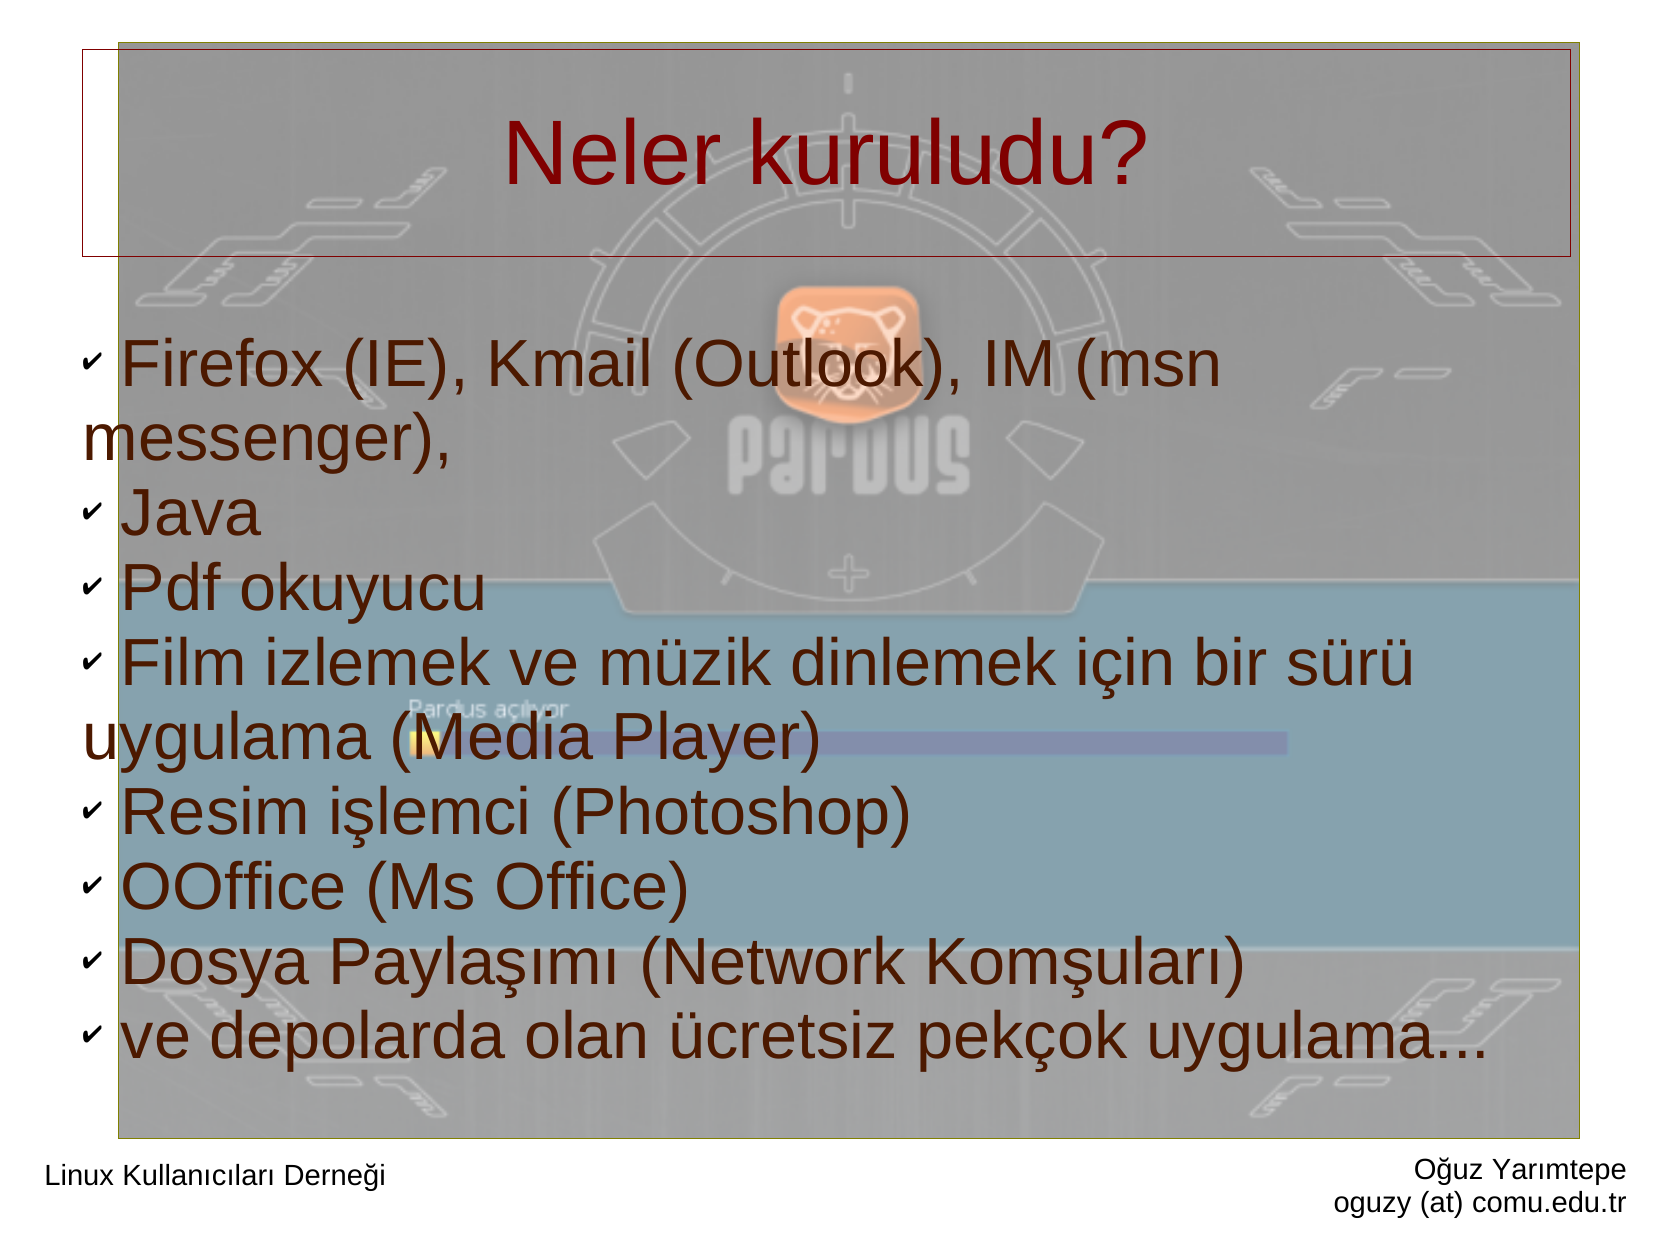

# Neler kuruludu?
 Firefox (IE), Kmail (Outlook), IM (msn messenger),
 Java
 Pdf okuyucu
 Film izlemek ve müzik dinlemek için bir sürü uygulama (Media Player)
 Resim işlemci (Photoshop)
 OOffice (Ms Office)
 Dosya Paylaşımı (Network Komşuları)
 ve depolarda olan ücretsiz pekçok uygulama...